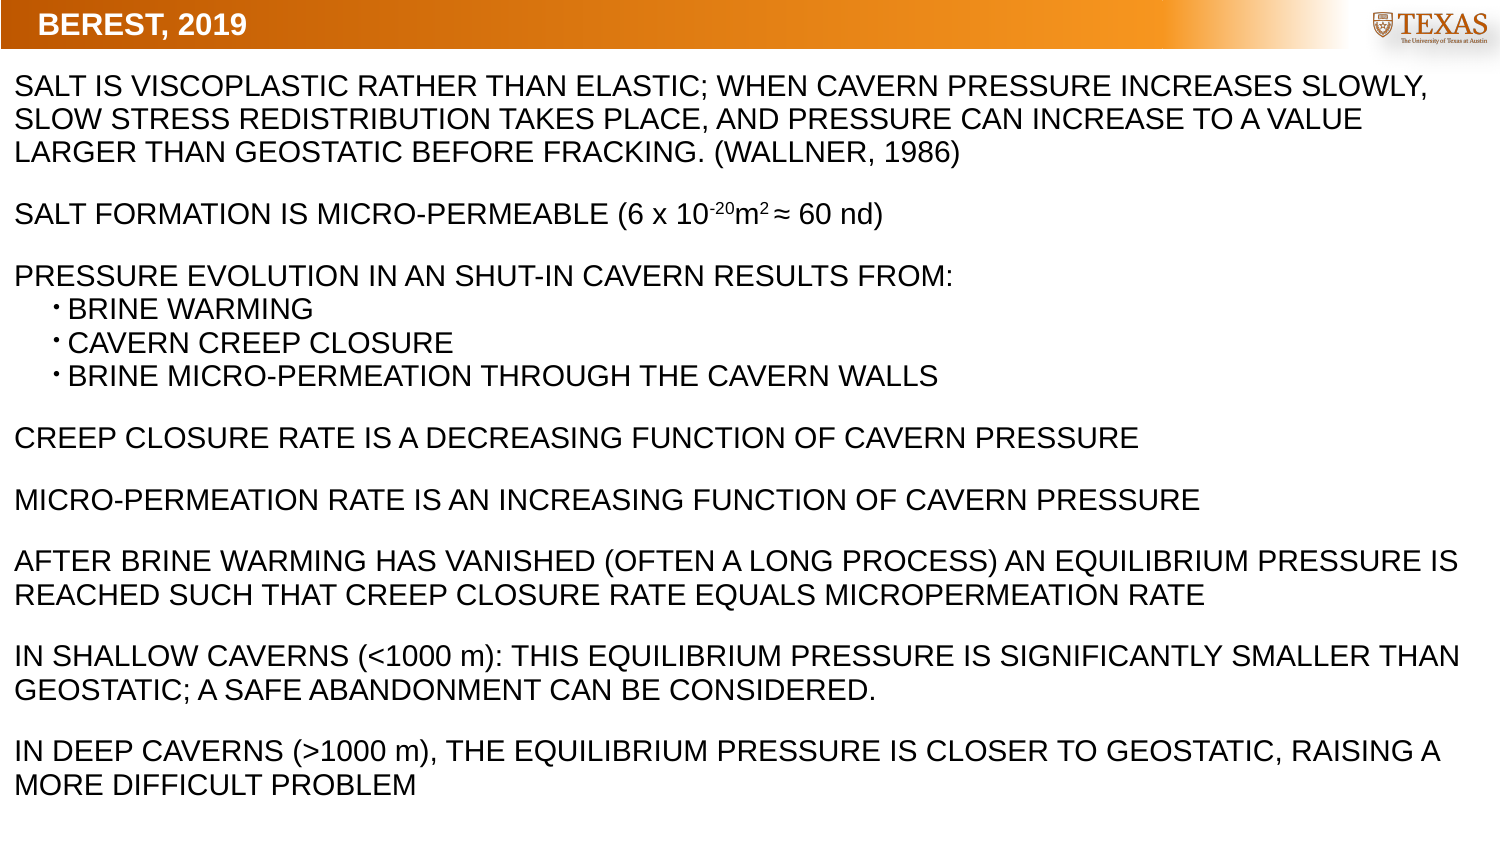

# BEREST, 2019
SALT IS VISCOPLASTIC RATHER THAN ELASTIC; WHEN CAVERN PRESSURE INCREASES SLOWLY, SLOW STRESS REDISTRIBUTION TAKES PLACE, AND PRESSURE CAN INCREASE TO A VALUE LARGER THAN GEOSTATIC BEFORE FRACKING. (WALLNER, 1986)
SALT FORMATION IS MICRO-PERMEABLE (6 x 10-20m2 ≈ 60 nd)
PRESSURE EVOLUTION IN AN SHUT-IN CAVERN RESULTS FROM:
BRINE WARMING
CAVERN CREEP CLOSURE
BRINE MICRO-PERMEATION THROUGH THE CAVERN WALLS
CREEP CLOSURE RATE IS A DECREASING FUNCTION OF CAVERN PRESSURE
MICRO-PERMEATION RATE IS AN INCREASING FUNCTION OF CAVERN PRESSURE
AFTER BRINE WARMING HAS VANISHED (OFTEN A LONG PROCESS) AN EQUILIBRIUM PRESSURE IS REACHED SUCH THAT CREEP CLOSURE RATE EQUALS MICROPERMEATION RATE
IN SHALLOW CAVERNS (<1000 m): THIS EQUILIBRIUM PRESSURE IS SIGNIFICANTLY SMALLER THAN GEOSTATIC; A SAFE ABANDONMENT CAN BE CONSIDERED.
IN DEEP CAVERNS (>1000 m), THE EQUILIBRIUM PRESSURE IS CLOSER TO GEOSTATIC, RAISING A MORE DIFFICULT PROBLEM